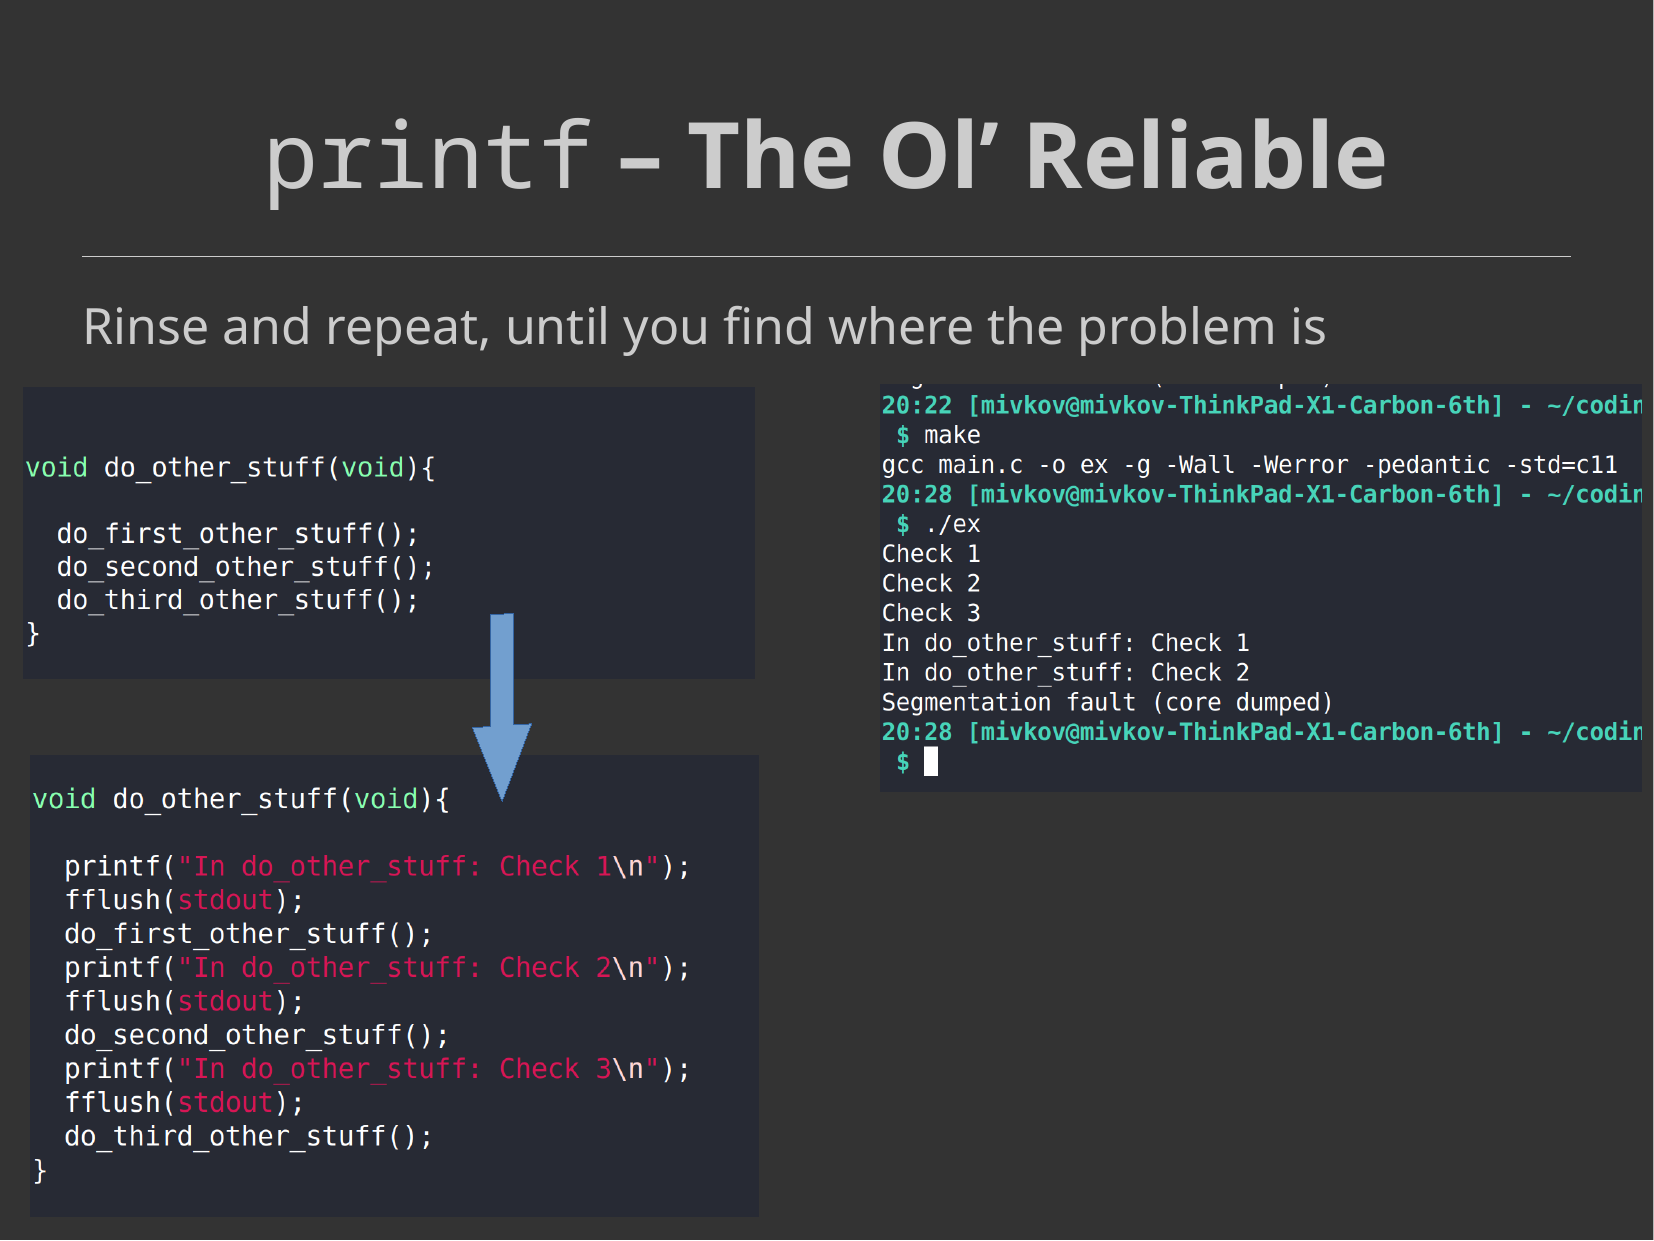

# printf – The Ol’ Reliable
Rinse and repeat, until you find where the problem is